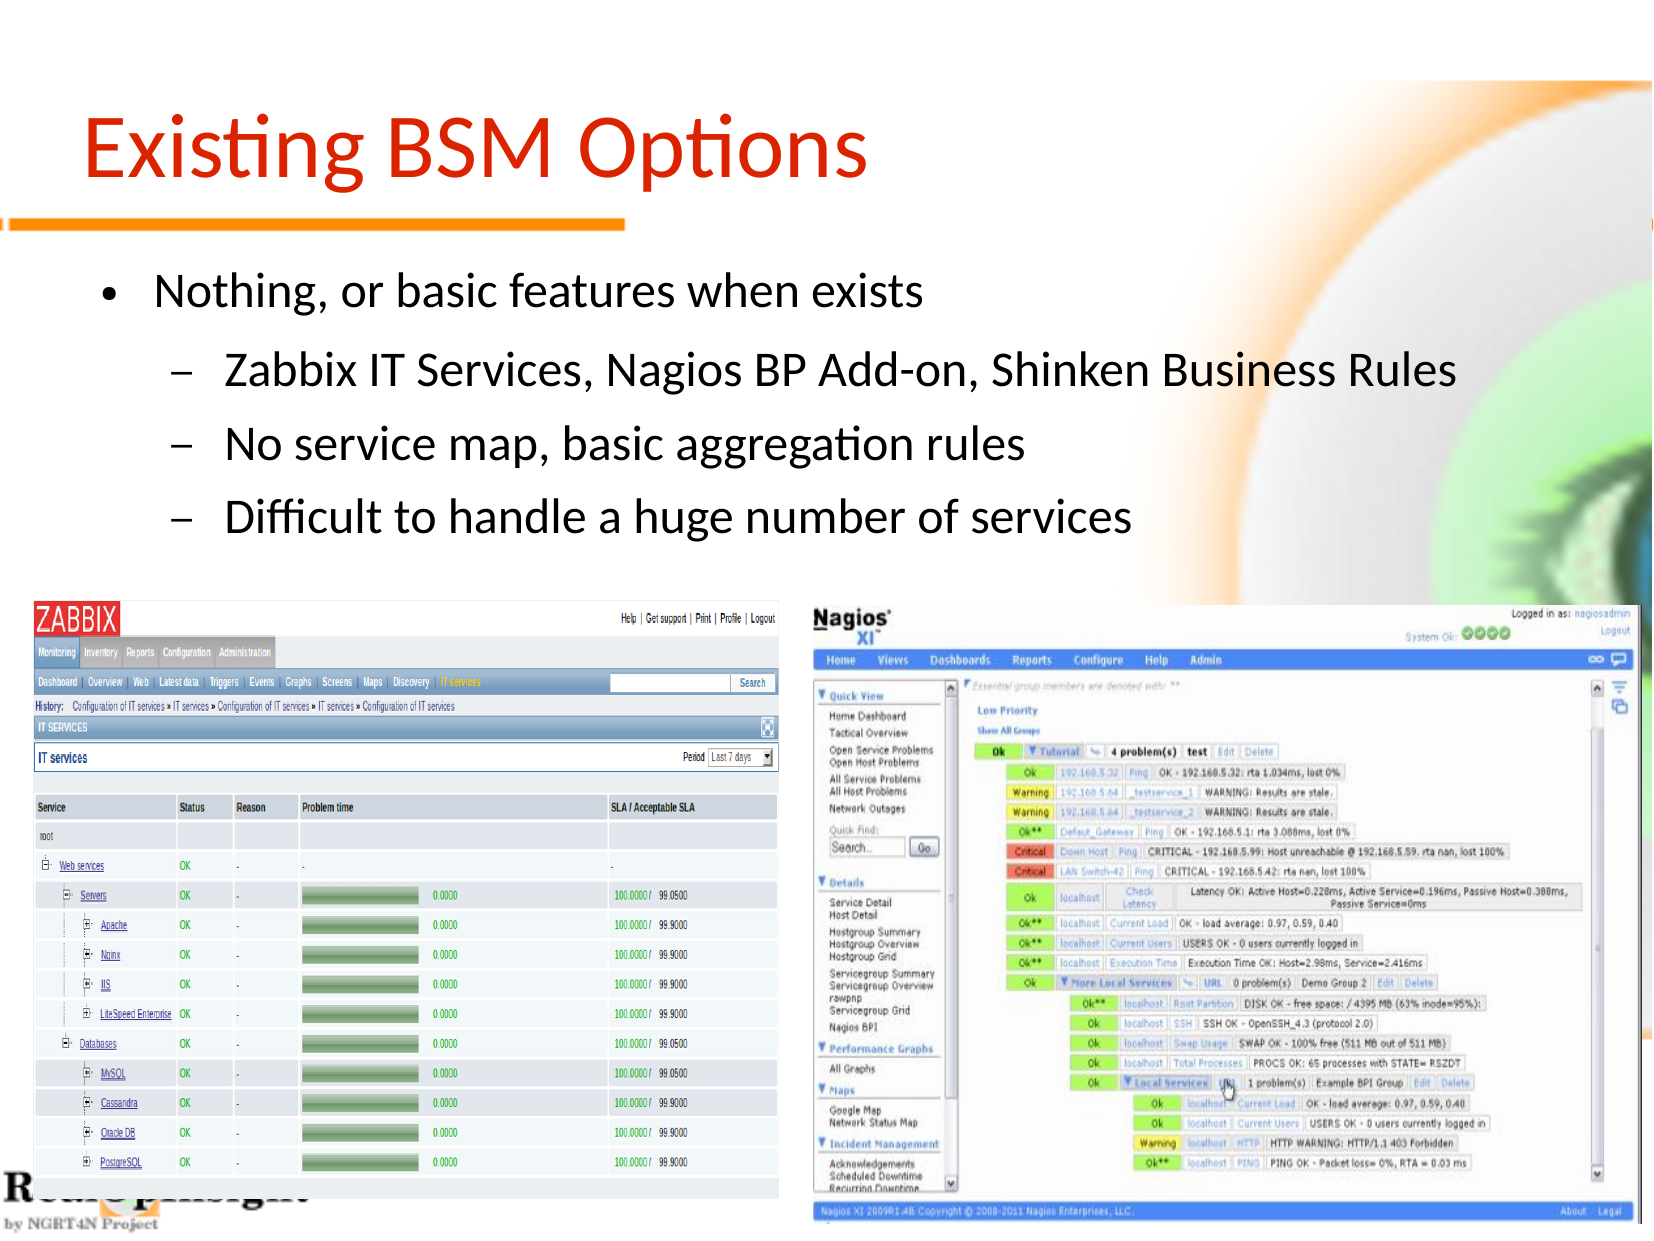

# Existing BSM Options
Nothing, or basic features when exists
Zabbix IT Services, Nagios BP Add-on, Shinken Business Rules
No service map, basic aggregation rules
Difficult to handle a huge number of services